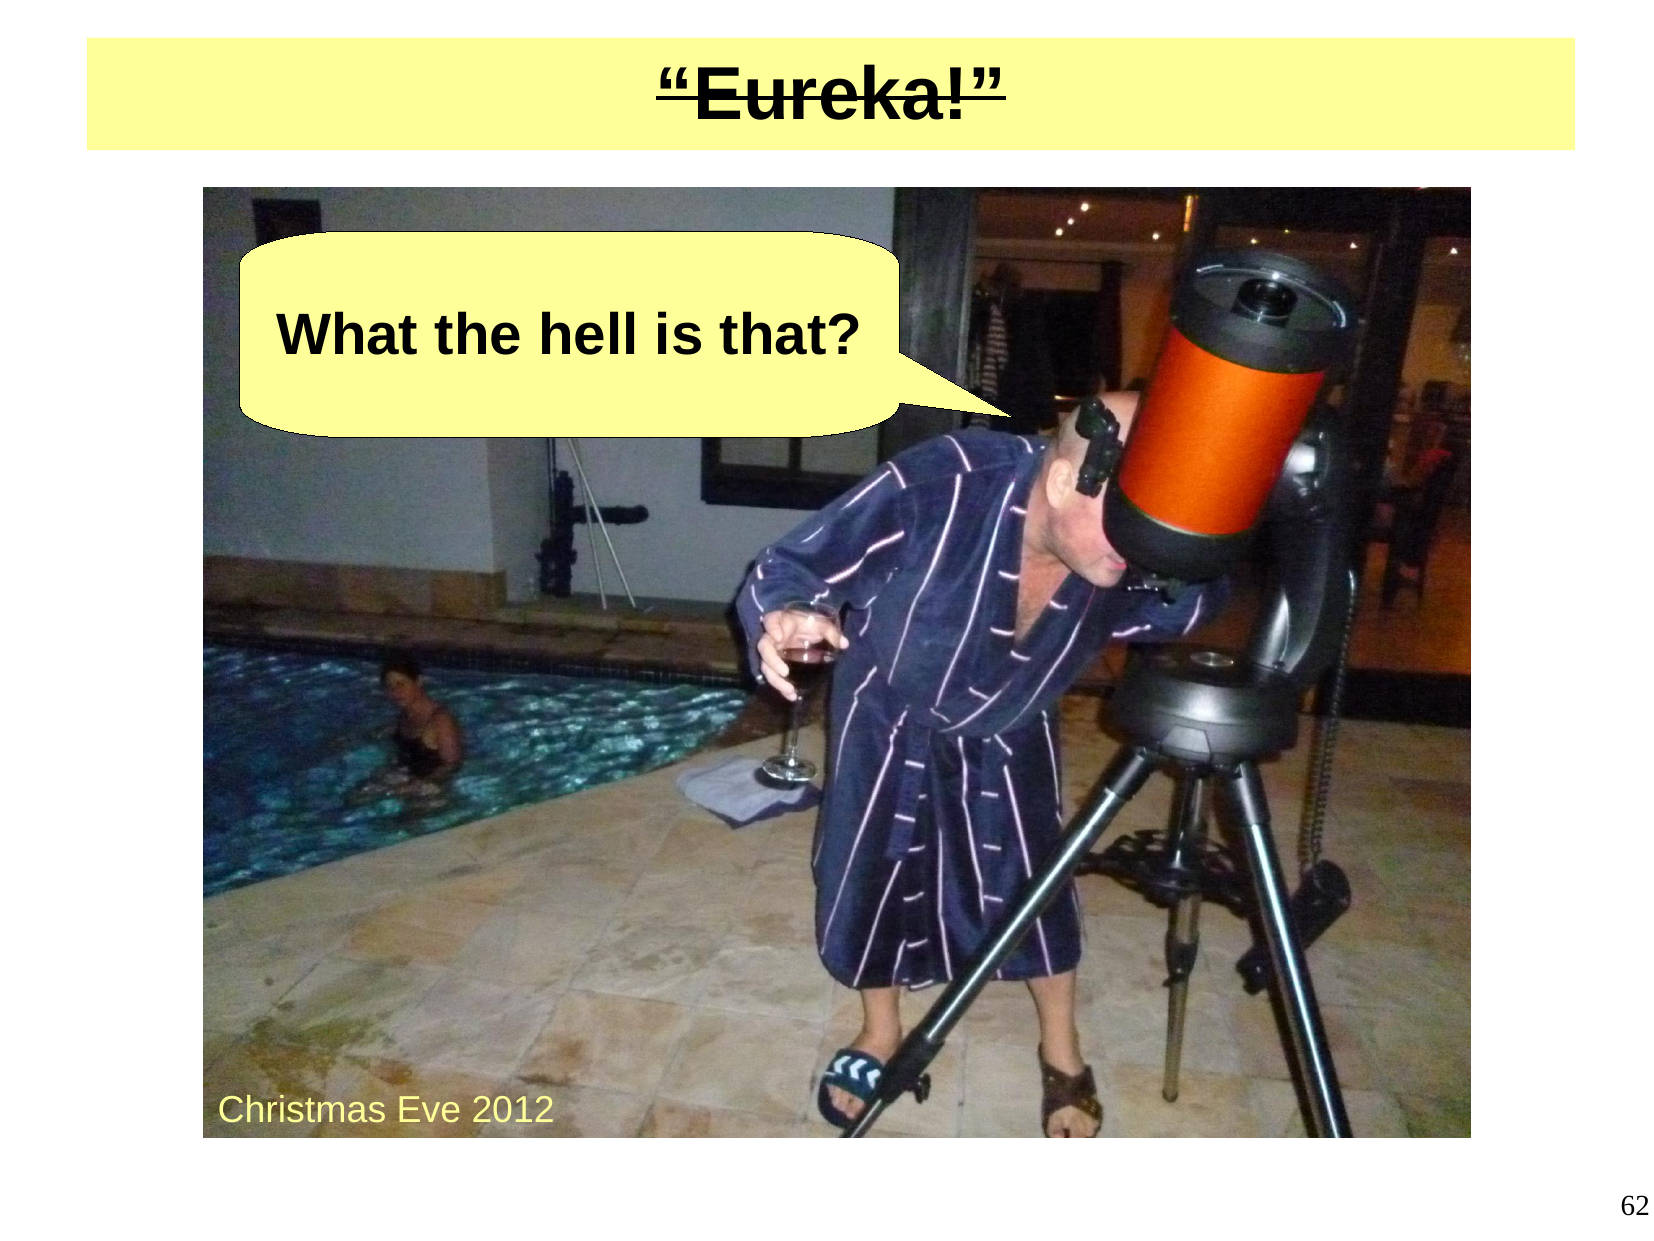

# “Eureka!”
Christmas Eve 2012
What the hell is that?
62